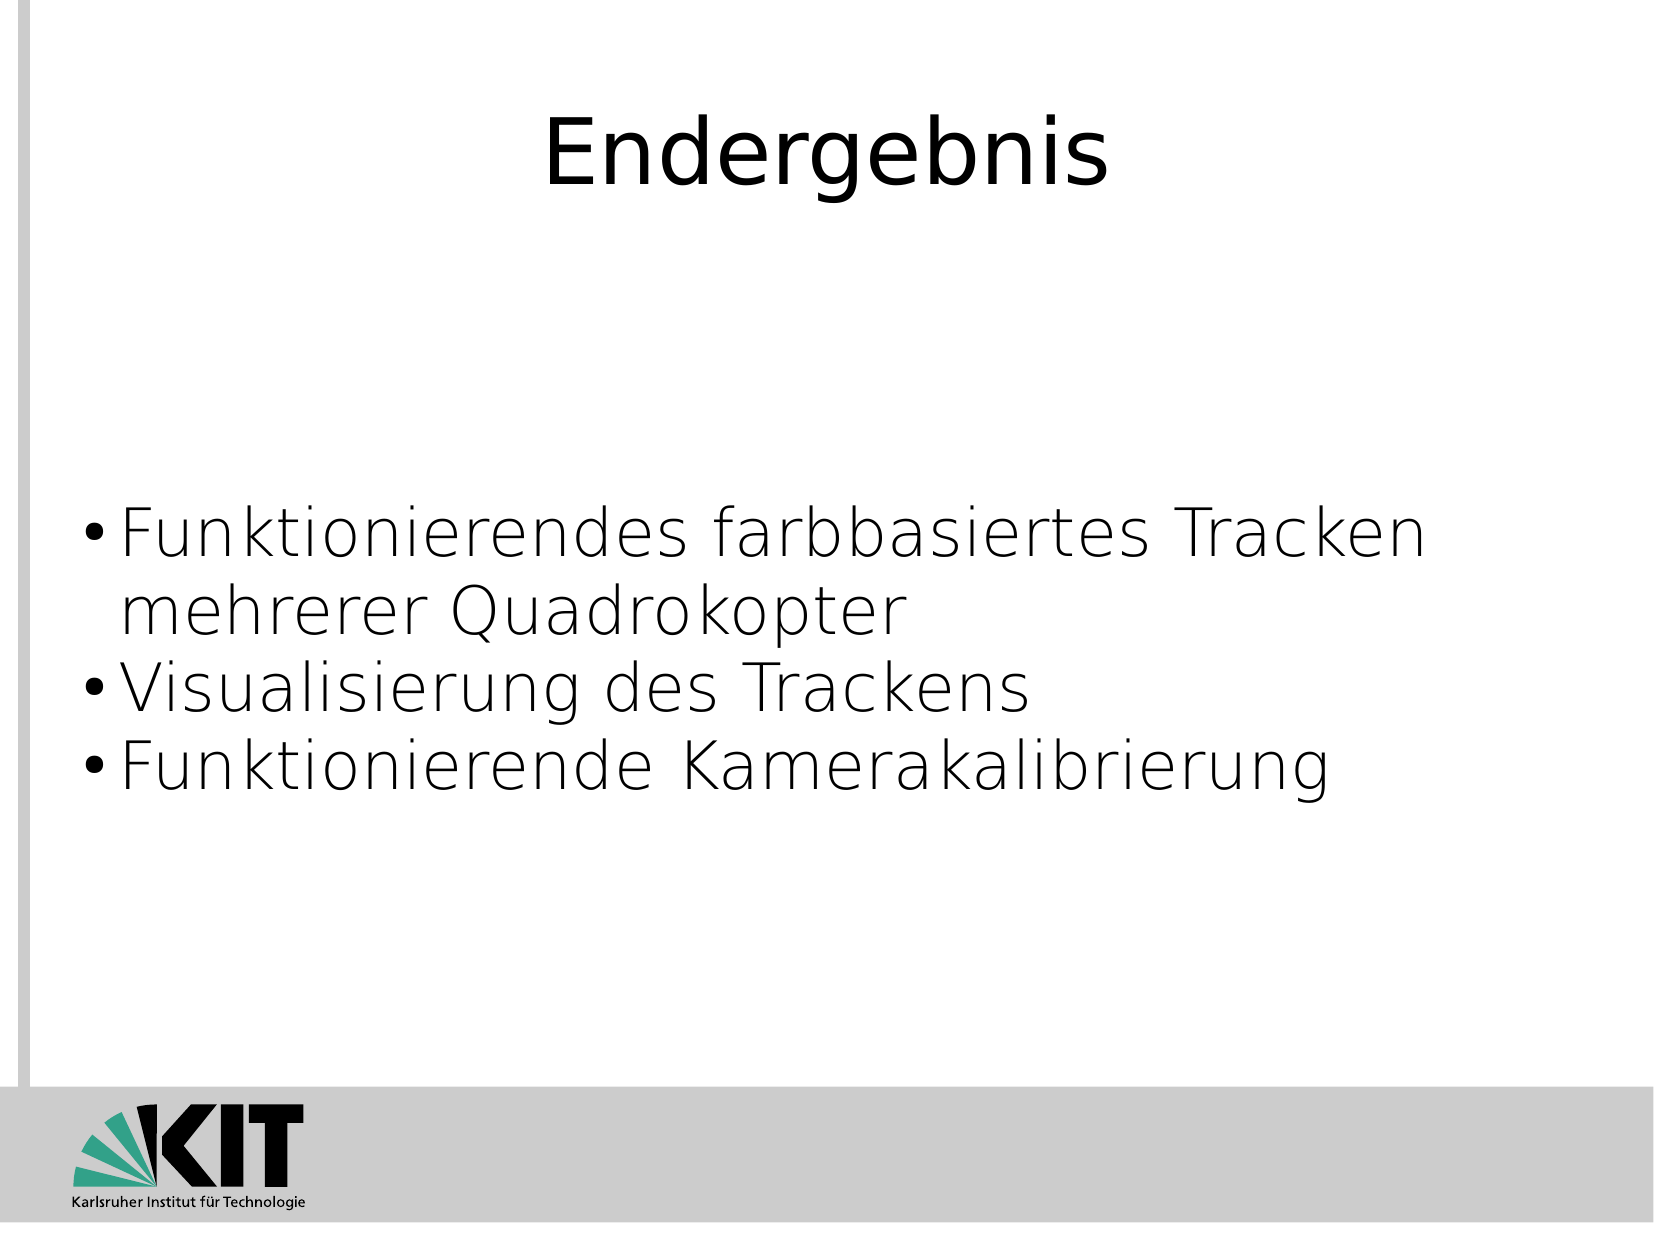

# Endergebnis
Funktionierendes farbbasiertes Tracken mehrerer Quadrokopter
Visualisierung des Trackens
Funktionierende Kamerakalibrierung